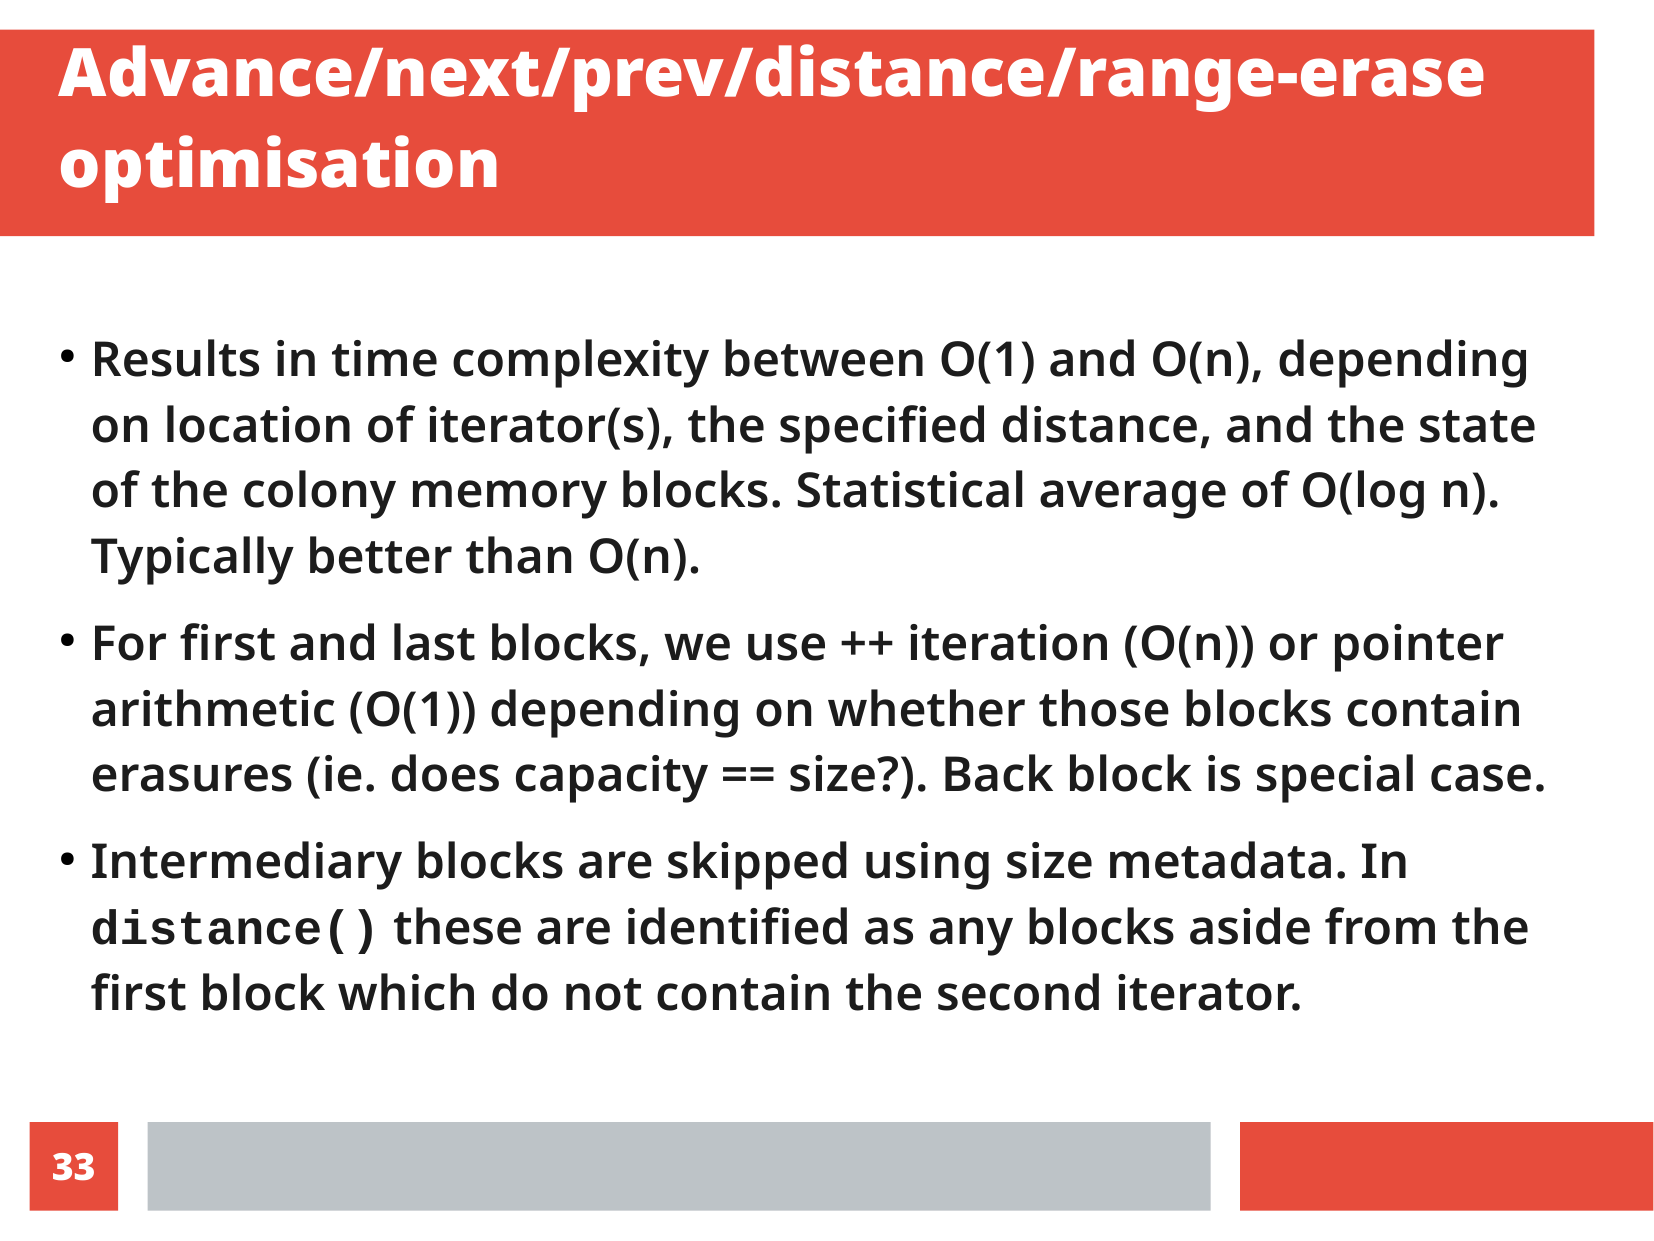

# Advance/next/prev/distance/range-erase optimisation
Results in time complexity between O(1) and O(n), depending on location of iterator(s), the specified distance, and the state of the colony memory blocks. Statistical average of O(log n). Typically better than O(n).
For first and last blocks, we use ++ iteration (O(n)) or pointer arithmetic (O(1)) depending on whether those blocks contain erasures (ie. does capacity == size?). Back block is special case.
Intermediary blocks are skipped using size metadata. In distance() these are identified as any blocks aside from the first block which do not contain the second iterator.
33